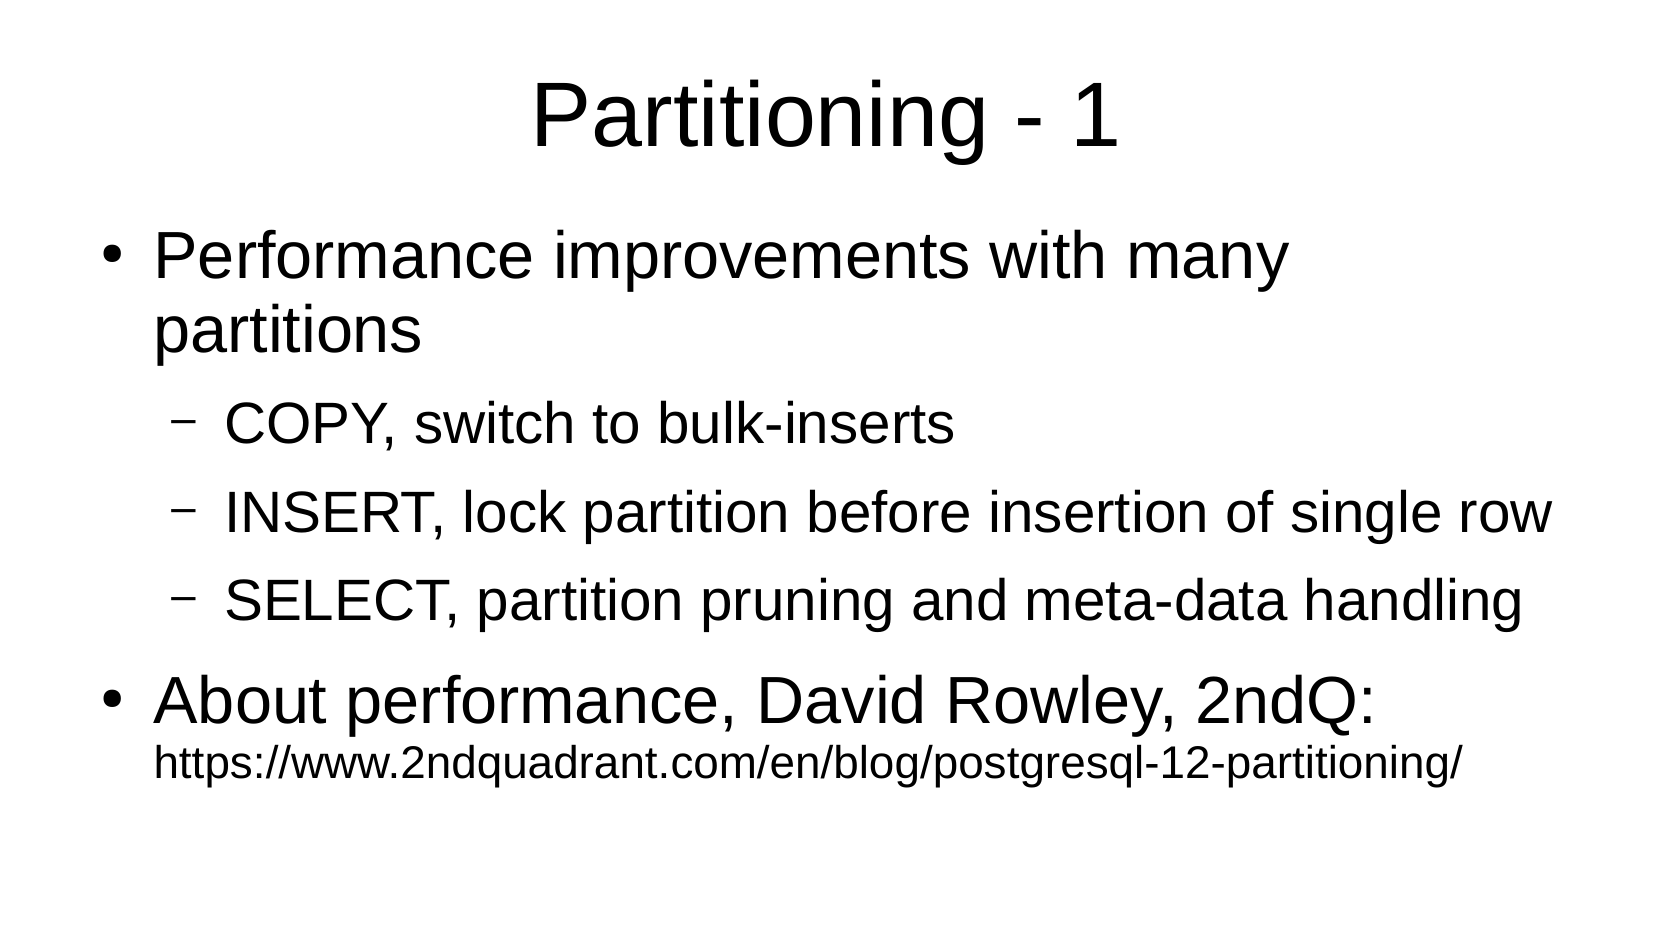

# Partitioning - 1
Performance improvements with many partitions
COPY, switch to bulk-inserts
INSERT, lock partition before insertion of single row
SELECT, partition pruning and meta-data handling
About performance, David Rowley, 2ndQ:
https://www.2ndquadrant.com/en/blog/postgresql-12-partitioning/